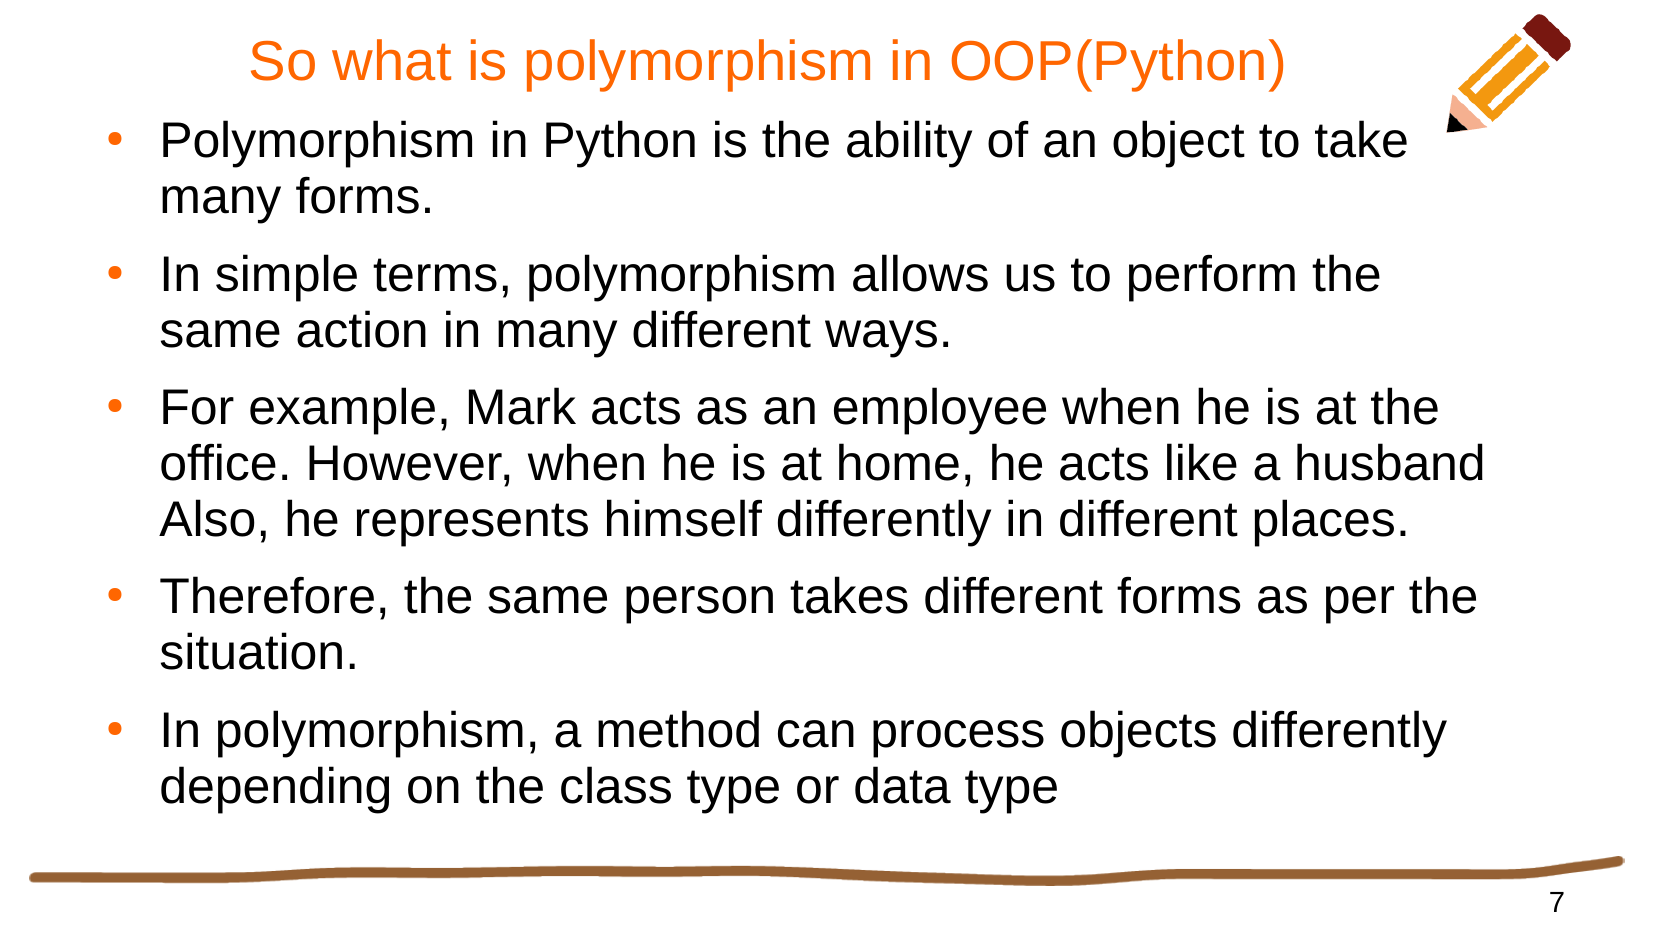

# So what is polymorphism in OOP(Python)
Polymorphism in Python is the ability of an object to take many forms.
In simple terms, polymorphism allows us to perform the same action in many different ways.
For example, Mark acts as an employee when he is at the office. However, when he is at home, he acts like a husband Also, he represents himself differently in different places.
Therefore, the same person takes different forms as per the situation.
In polymorphism, a method can process objects differently depending on the class type or data type
7